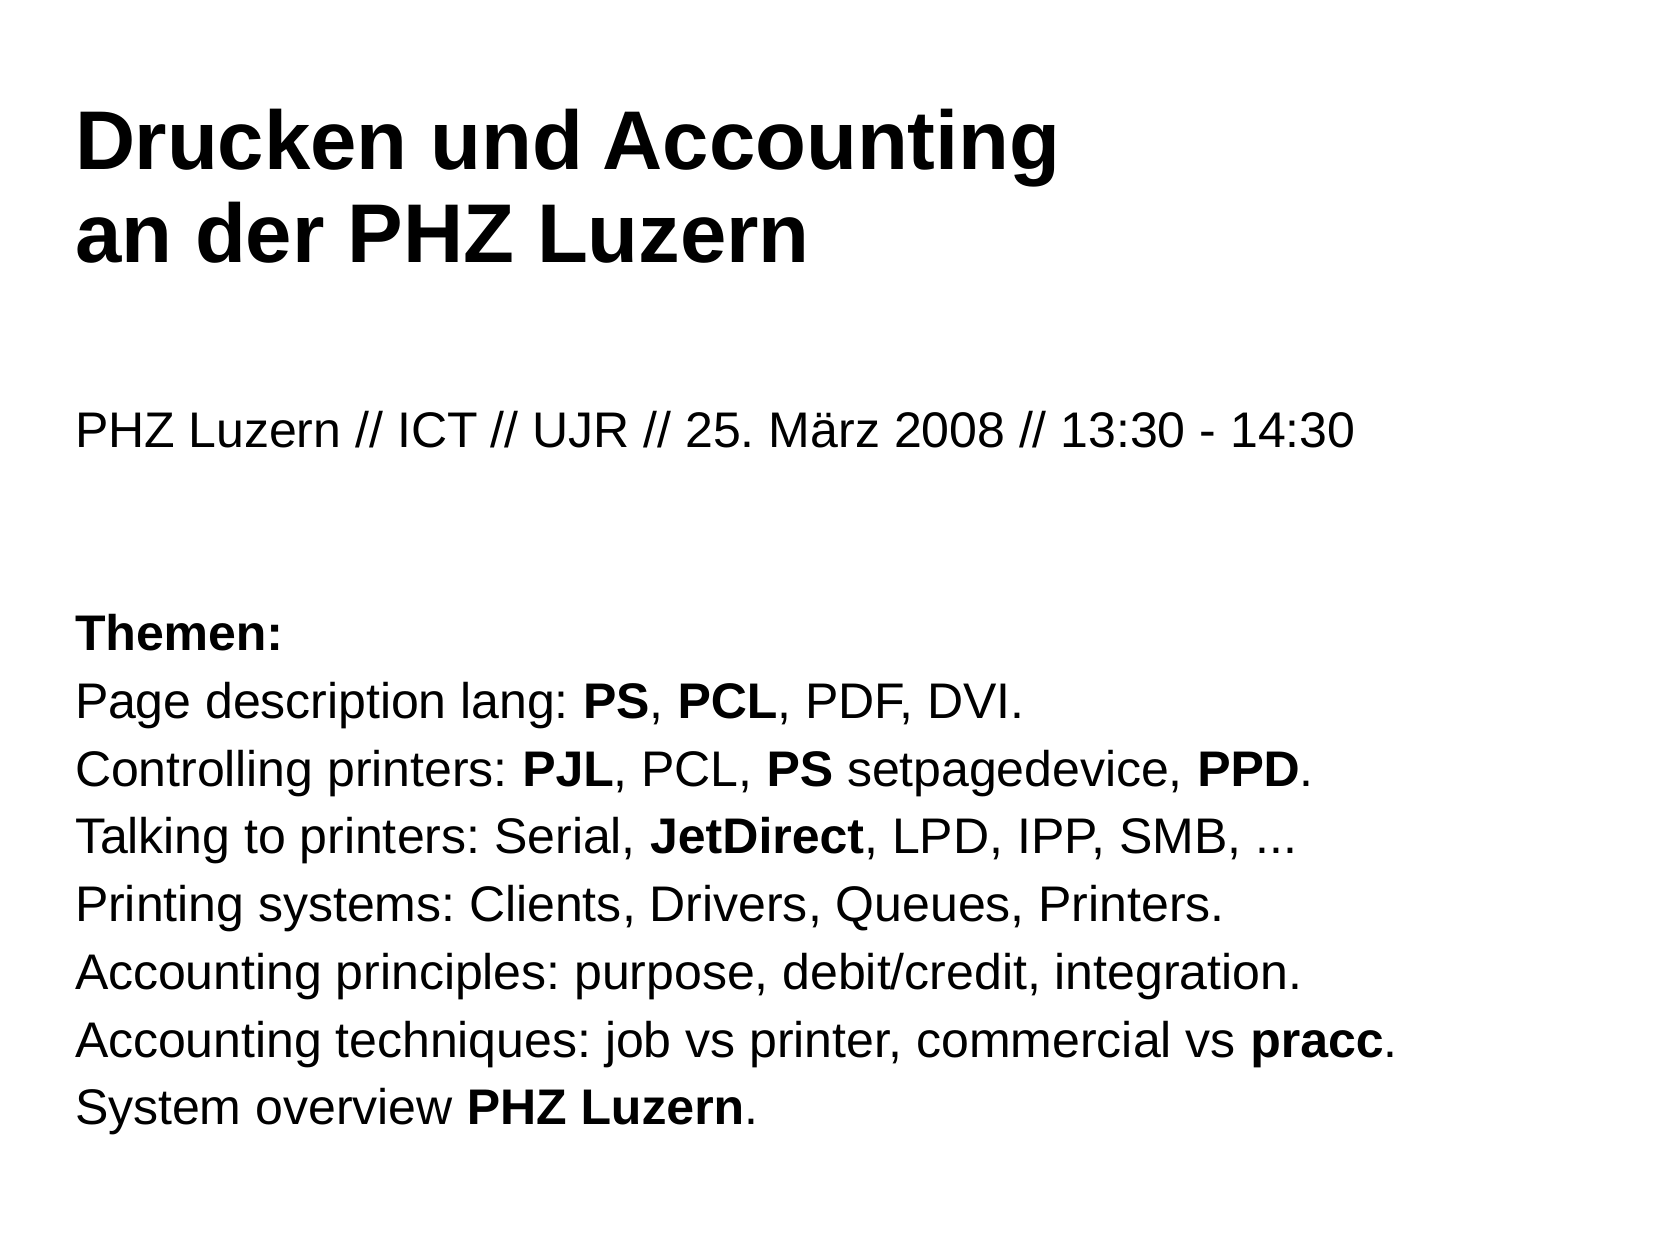

# Drucken und Accounting an der PHZ Luzern
PHZ Luzern // ICT // UJR // 25. März 2008 // 13:30 - 14:30
Themen:
Page description lang: PS, PCL, PDF, DVI.
Controlling printers: PJL, PCL, PS setpagedevice, PPD.
Talking to printers: Serial, JetDirect, LPD, IPP, SMB, ...
Printing systems: Clients, Drivers, Queues, Printers.
Accounting principles: purpose, debit/credit, integration.
Accounting techniques: job vs printer, commercial vs pracc.
System overview PHZ Luzern.